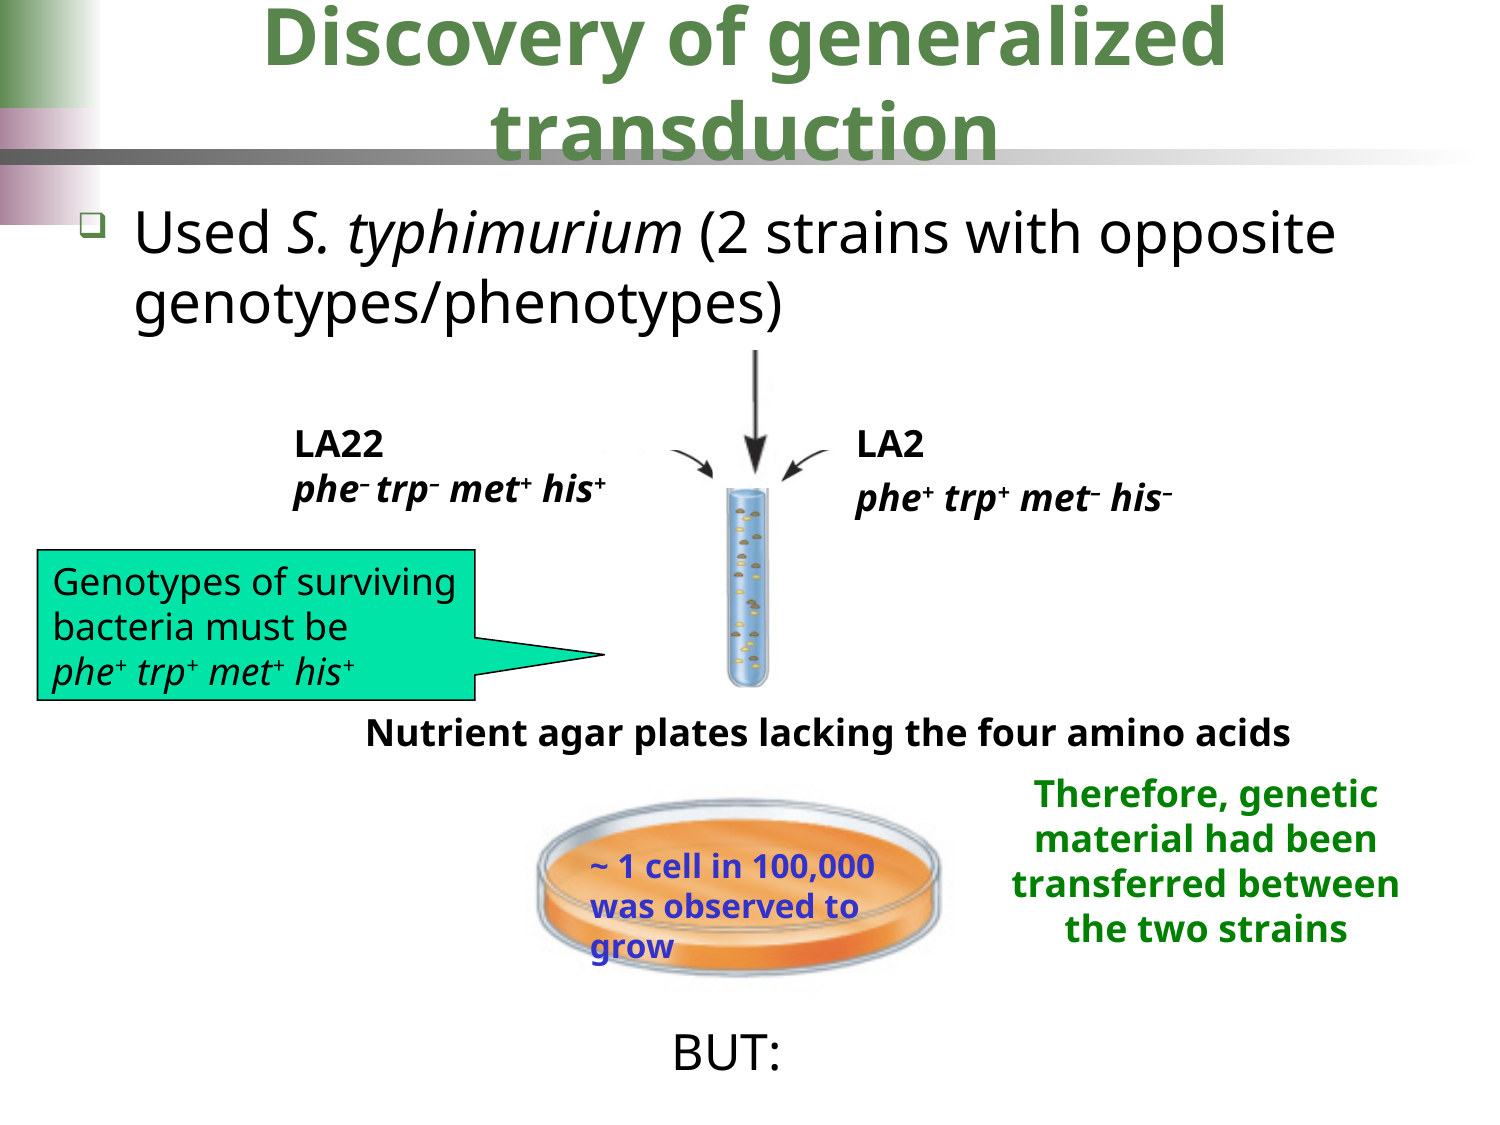

# Discovery of generalized transduction
Used S. typhimurium (2 strains with opposite genotypes/phenotypes)
LA22
phe– trp– met+ his+
LA2
phe+ trp+ met– his–
Genotypes of surviving bacteria must be
phe+ trp+ met+ his+
Nutrient agar plates lacking the four amino acids
Therefore, genetic material had been transferred between the two strains
~ 1 cell in 100,000
was observed to grow
BUT: